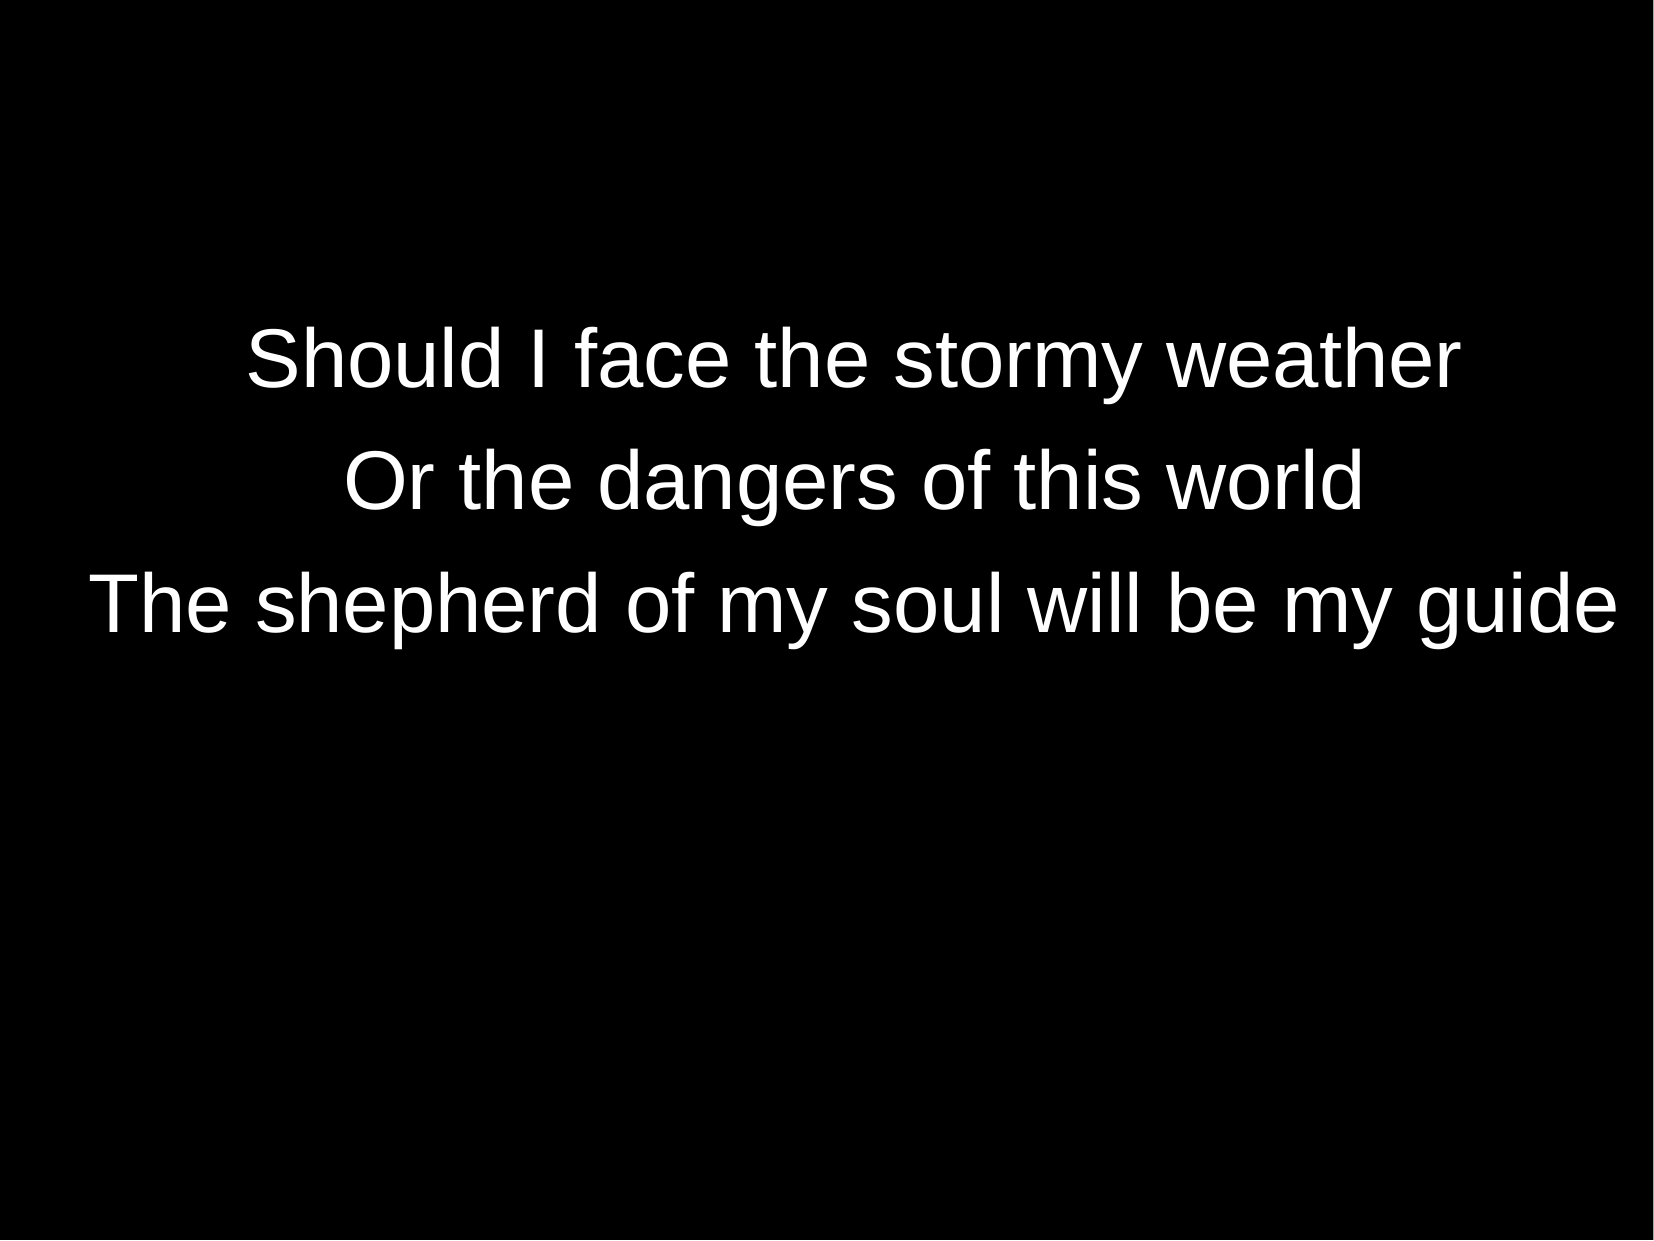

#
Should I face the stormy weather
Or the dangers of this world
The shepherd of my soul will be my guide